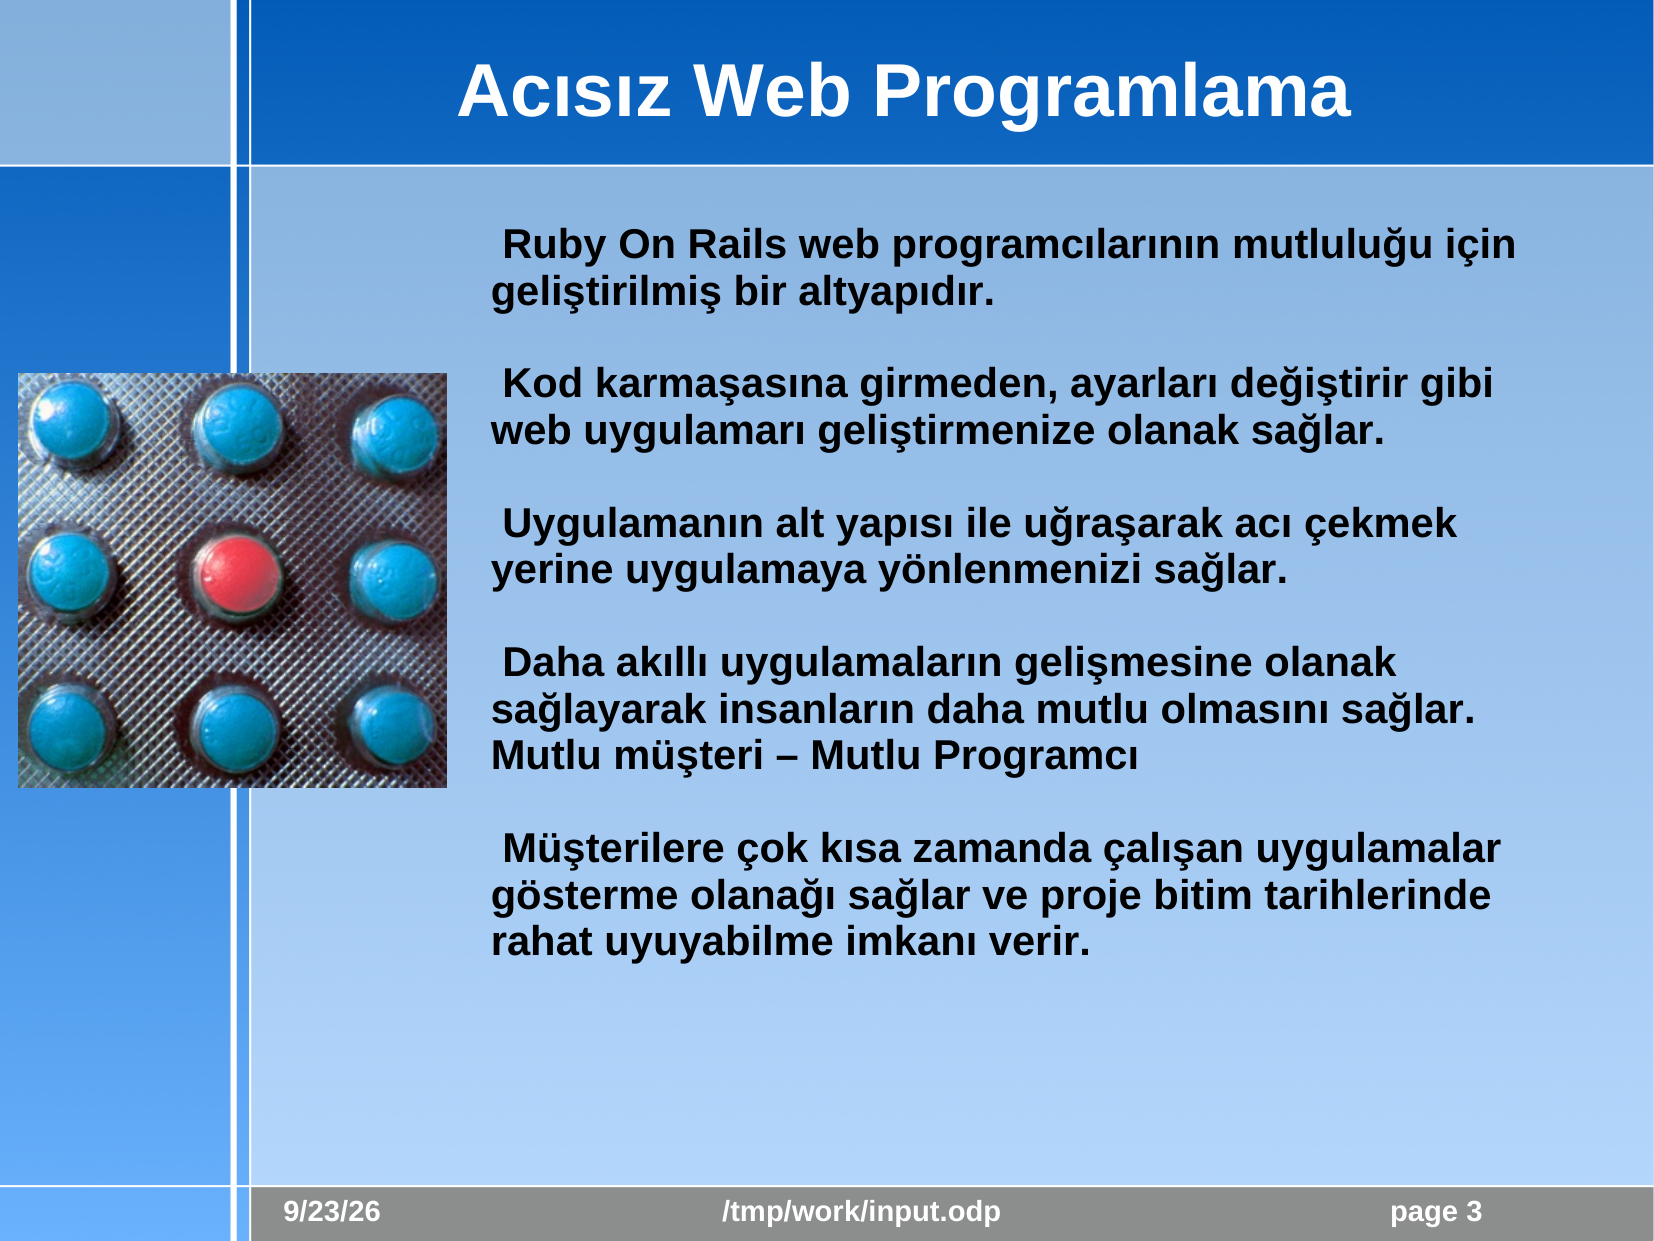

Acısız Web Programlama
 Ruby On Rails web programcılarının mutluluğu için geliştirilmiş bir altyapıdır.
 Kod karmaşasına girmeden, ayarları değiştirir gibi web uygulamarı geliştirmenize olanak sağlar.
 Uygulamanın alt yapısı ile uğraşarak acı çekmek yerine uygulamaya yönlenmenizi sağlar.
 Daha akıllı uygulamaların gelişmesine olanak sağlayarak insanların daha mutlu olmasını sağlar.
Mutlu müşteri – Mutlu Programcı
 Müşterilere çok kısa zamanda çalışan uygulamalar gösterme olanağı sağlar ve proje bitim tarihlerinde rahat uyuyabilme imkanı verir.